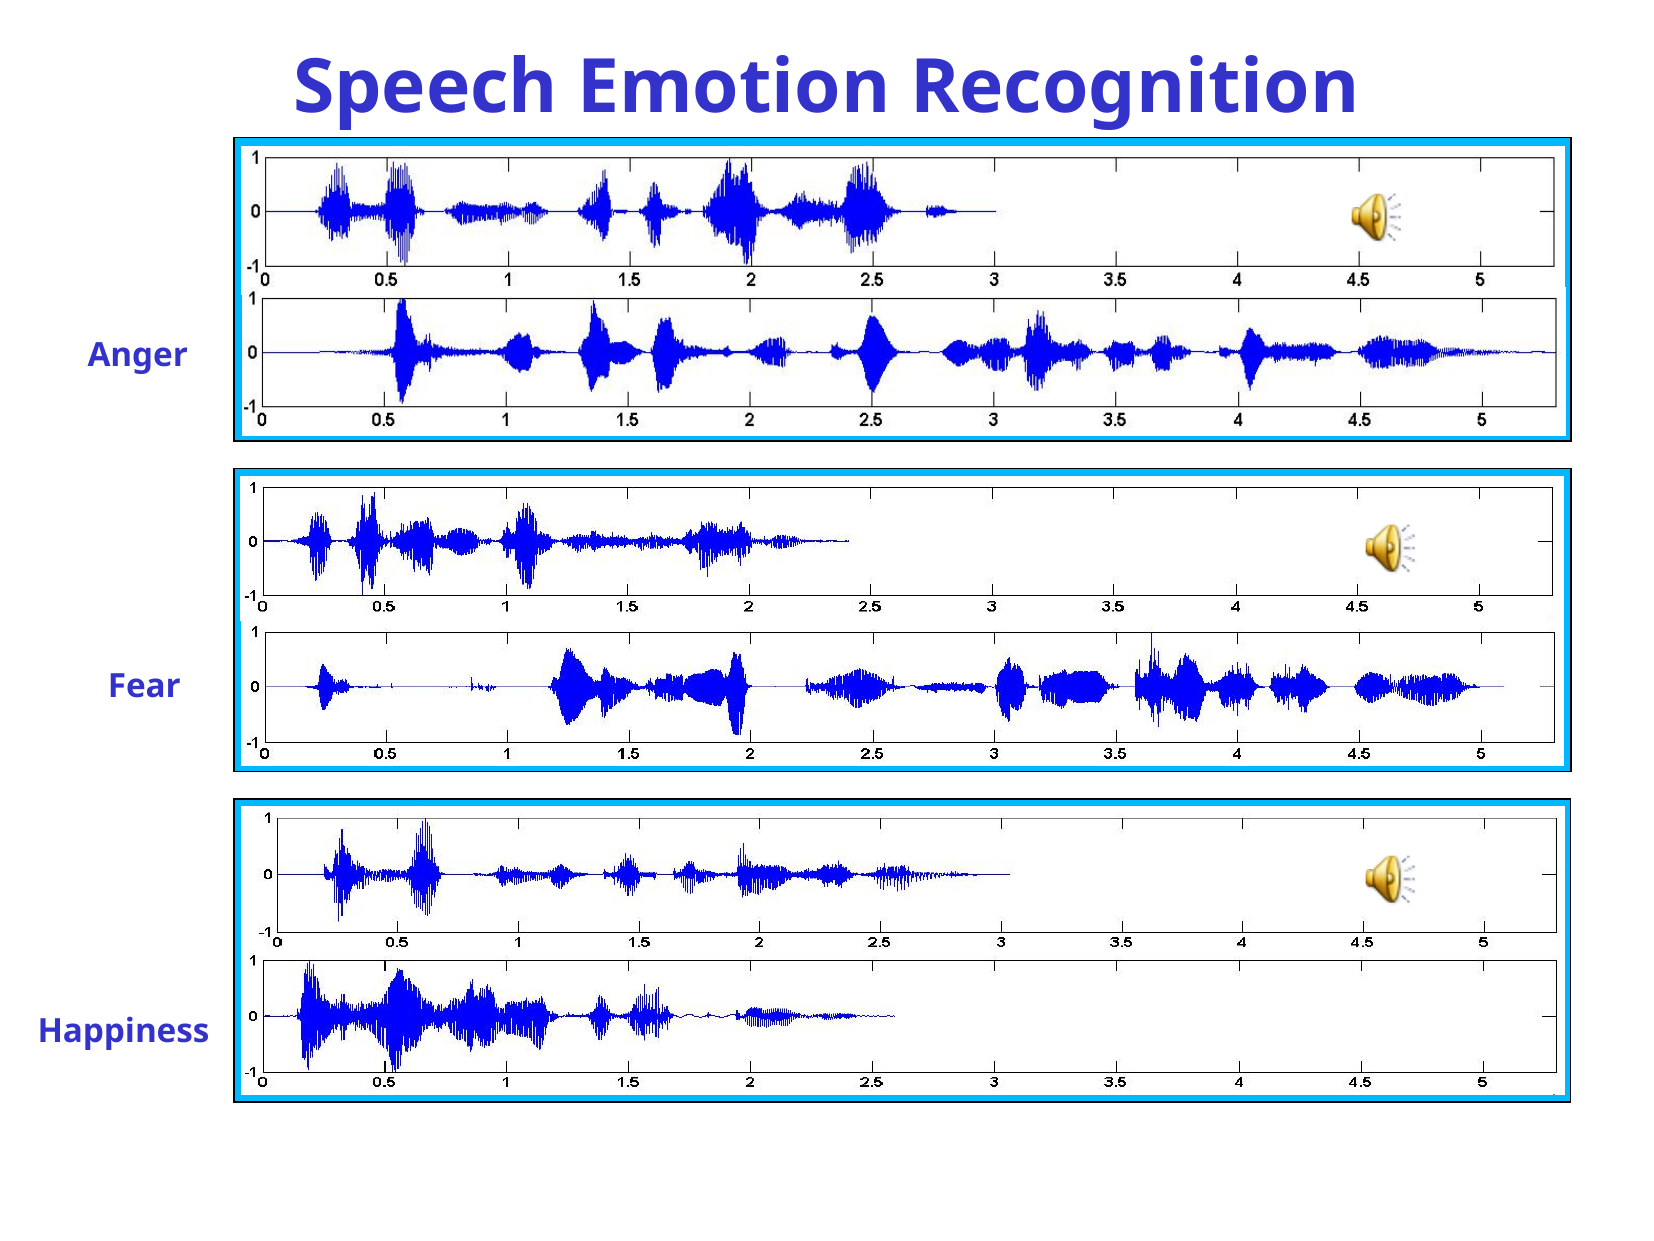

# Speech Emotion Recognition
Anger
Fear
Happiness